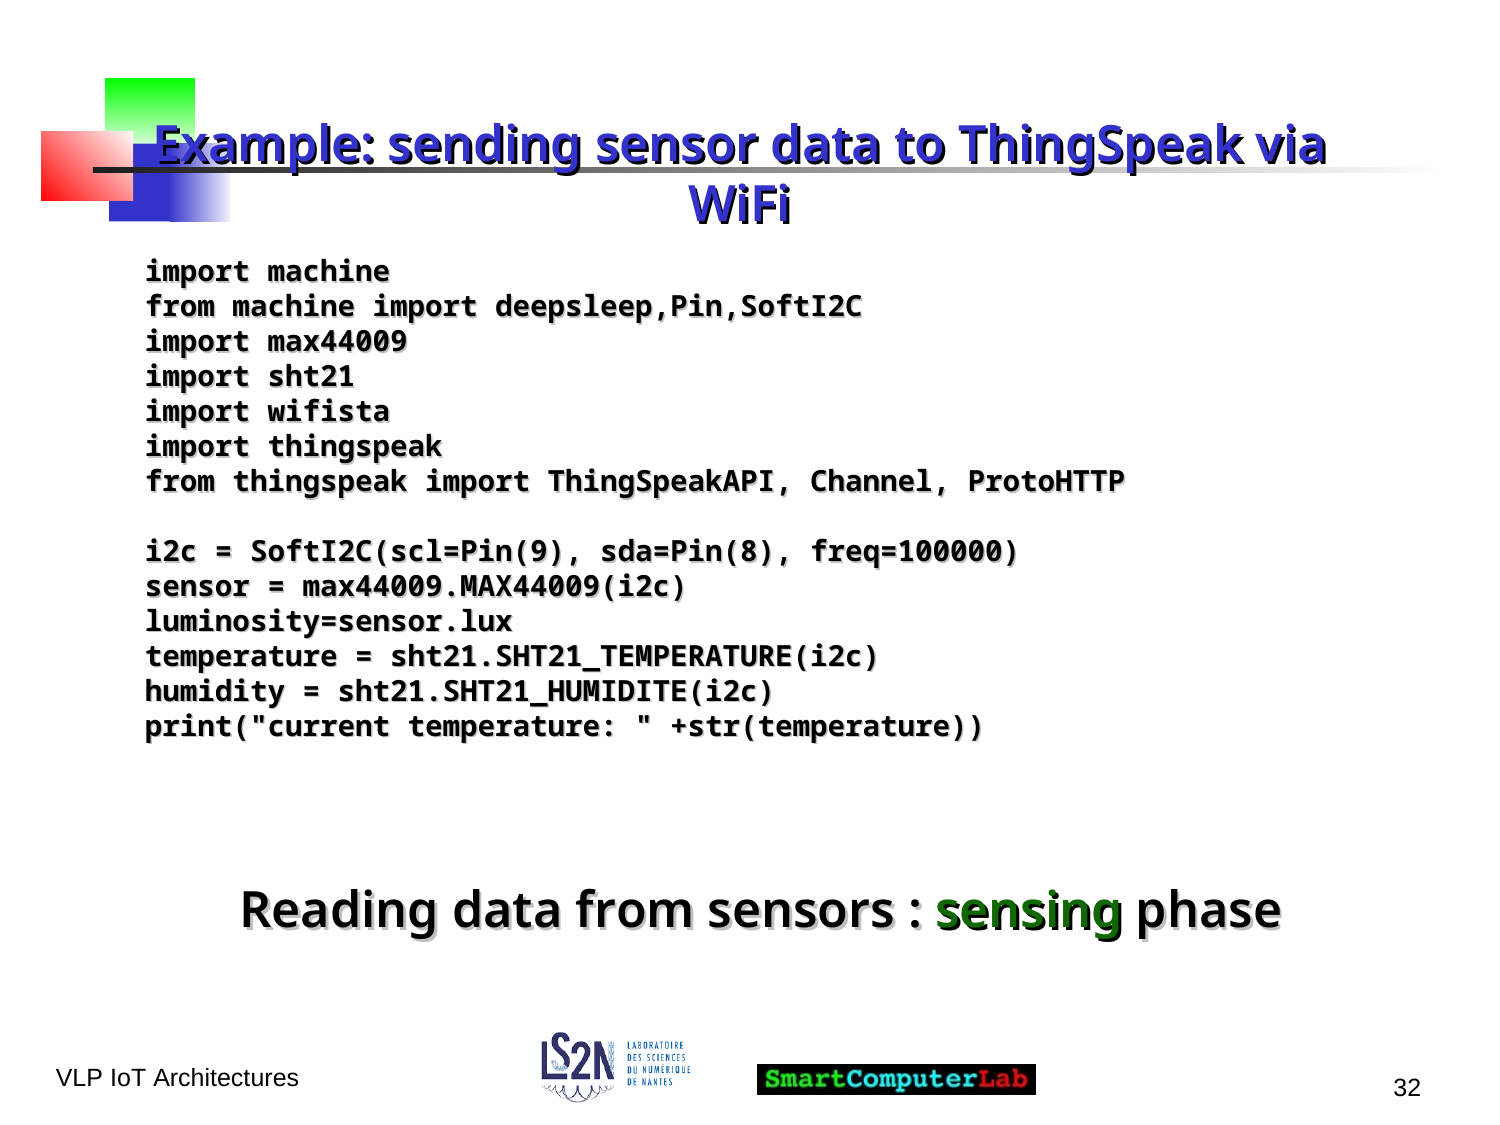

# Example: sending sensor data to ThingSpeak via WiFi
import machine
from machine import deepsleep,Pin,SoftI2C
import max44009
import sht21
import wifista
import thingspeak
from thingspeak import ThingSpeakAPI, Channel, ProtoHTTP
i2c = SoftI2C(scl=Pin(9), sda=Pin(8), freq=100000)
sensor = max44009.MAX44009(i2c)
luminosity=sensor.lux
temperature = sht21.SHT21_TEMPERATURE(i2c)
humidity = sht21.SHT21_HUMIDITE(i2c)
print("current temperature: " +str(temperature))
Reading data from sensors : sensing phase
32